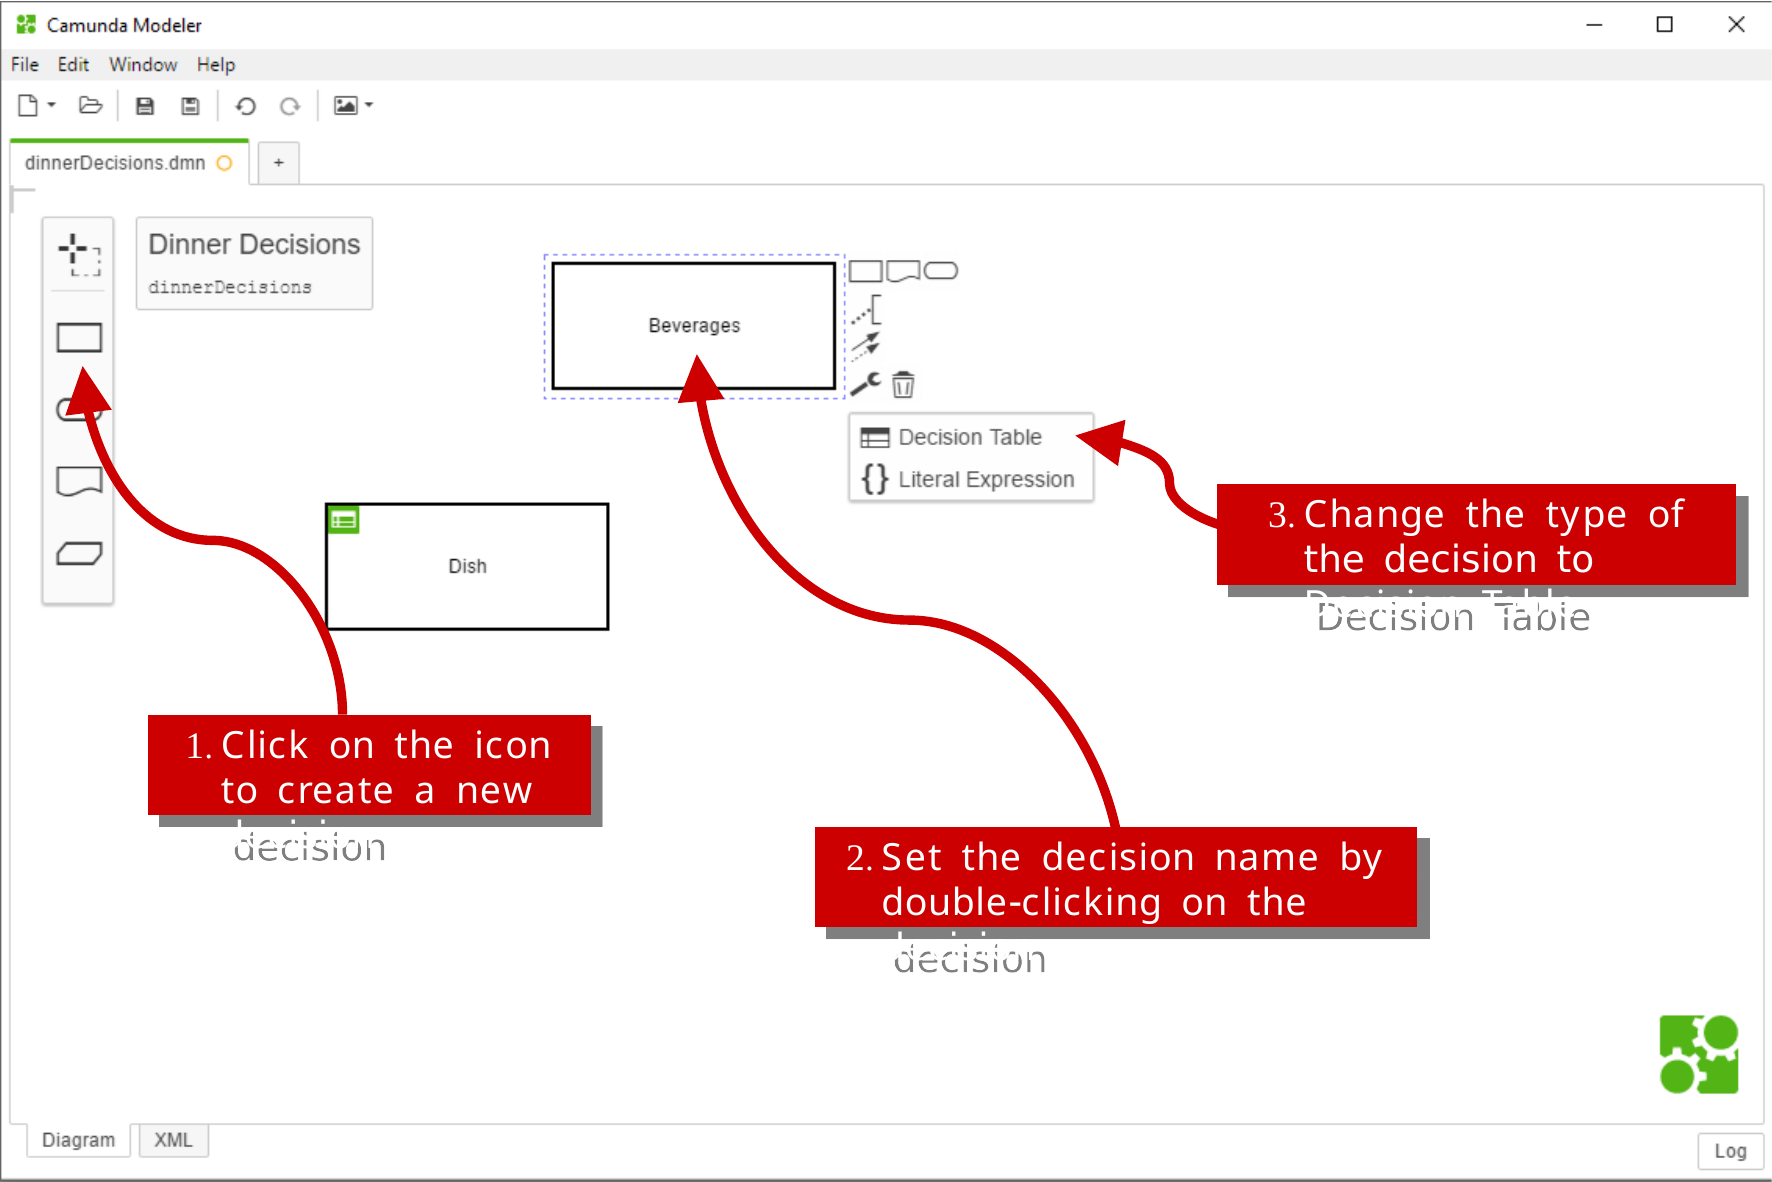

Change the type of the decision to Decision Table
Click on the icon to create a new decision
Set the decision name by double-clicking on the decision